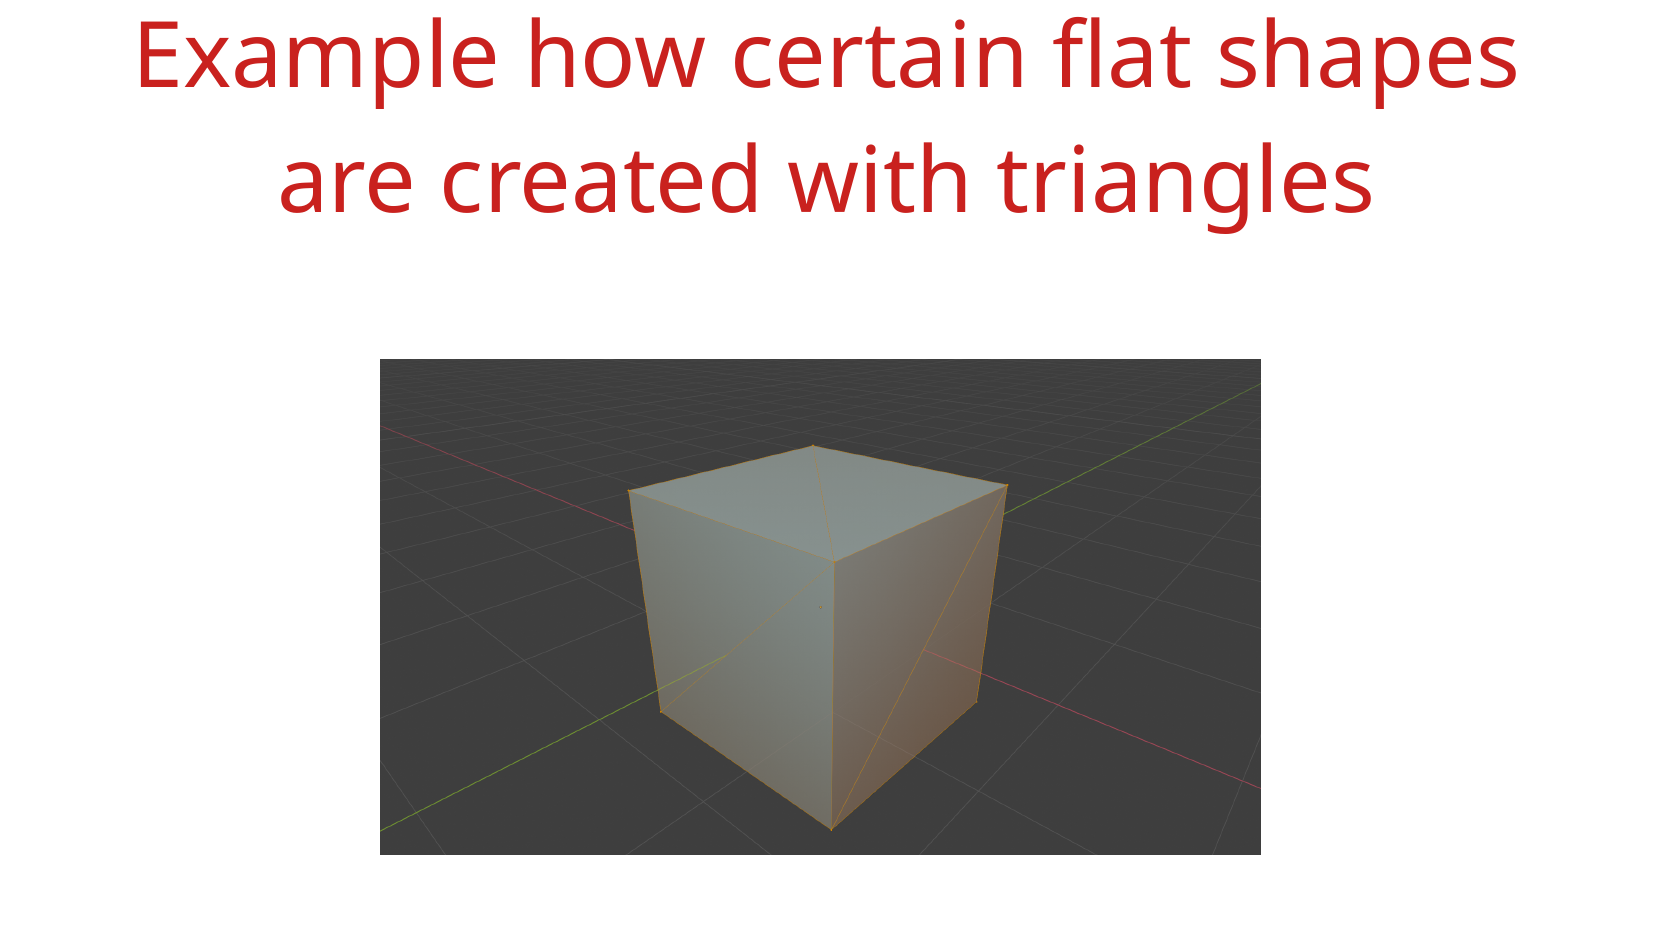

# Example how certain flat shapes are created with triangles